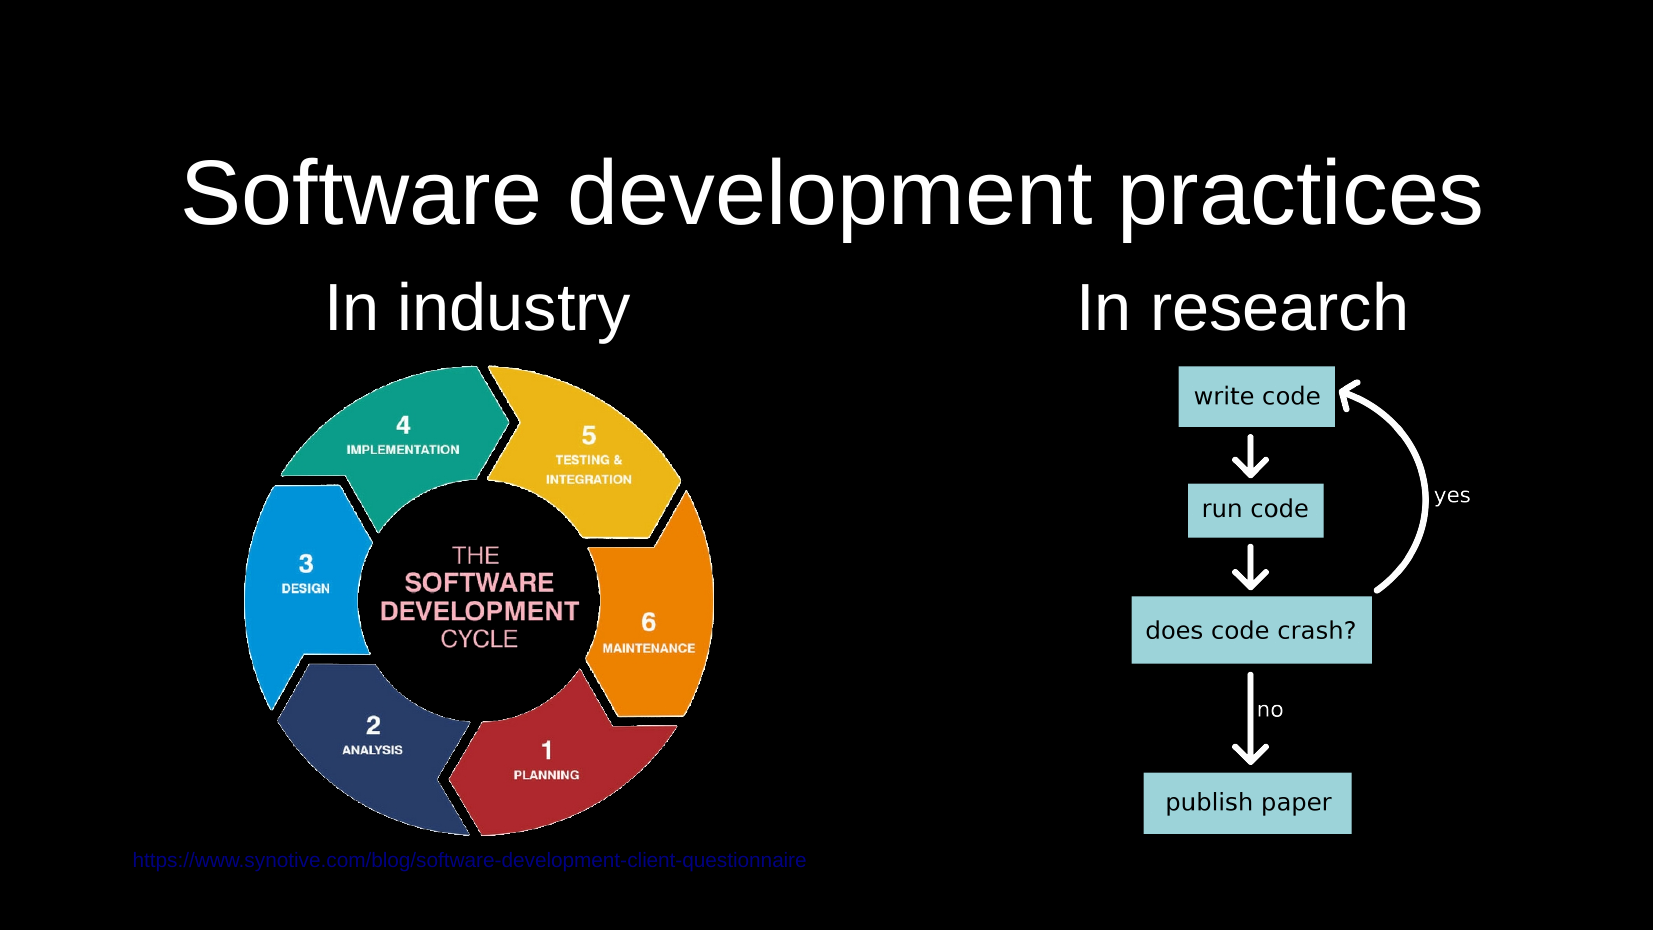

# Software development practices
In industry
In research
https://www.synotive.com/blog/software-development-client-questionnaire